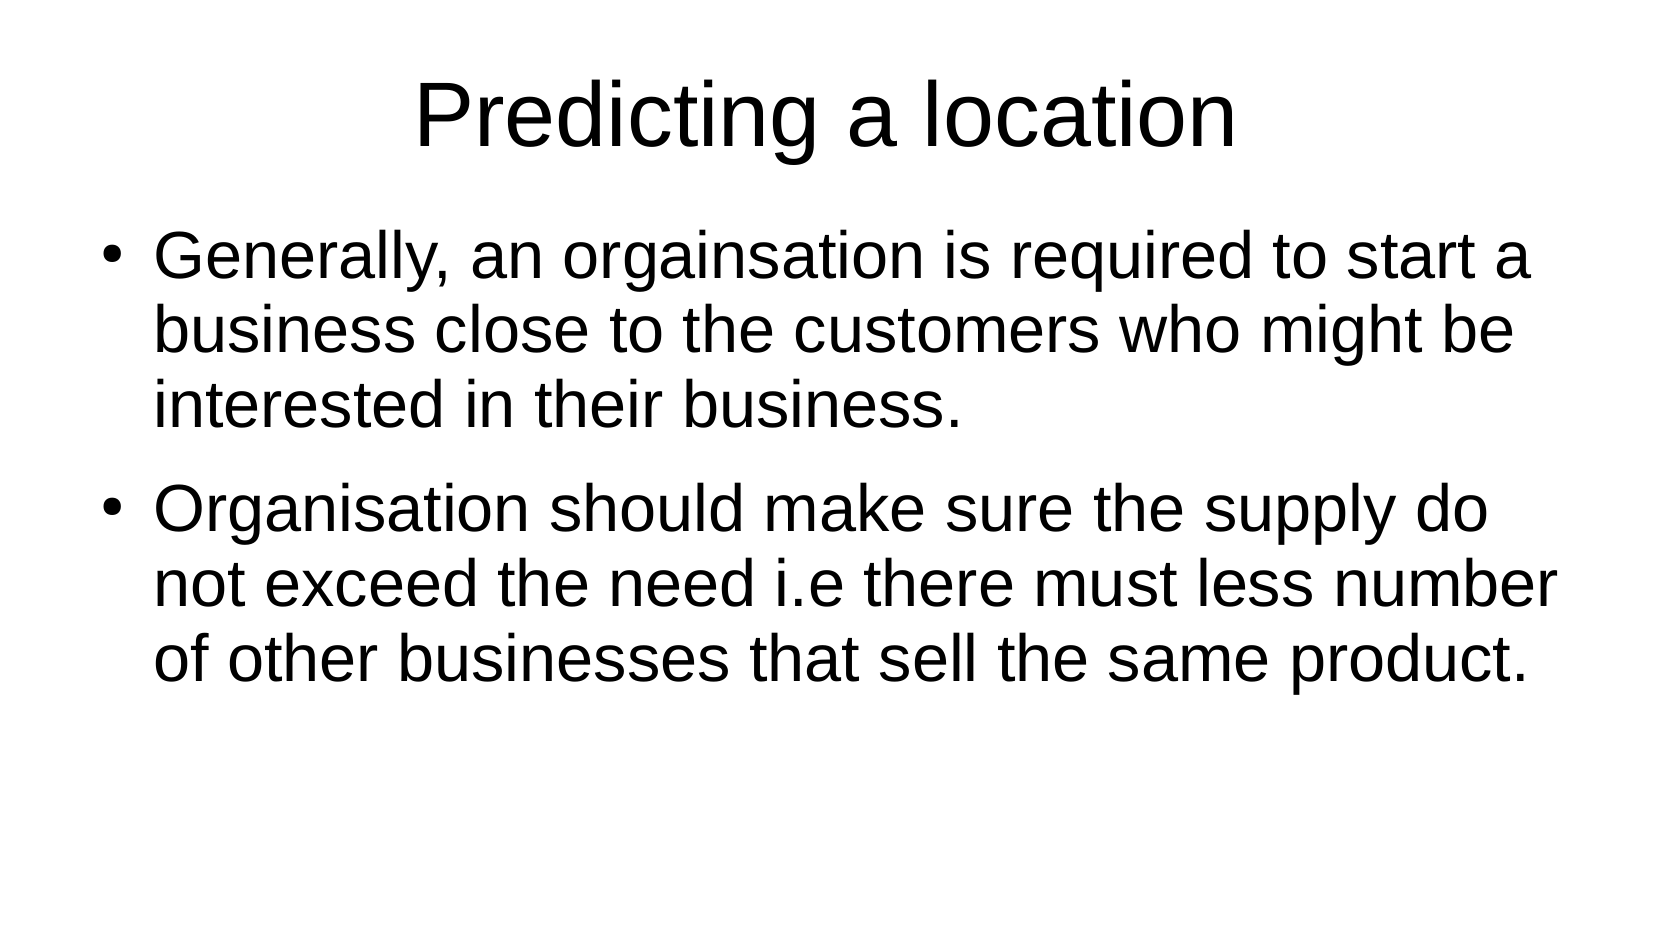

# Predicting a location
Generally, an orgainsation is required to start a business close to the customers who might be interested in their business.
Organisation should make sure the supply do not exceed the need i.e there must less number of other businesses that sell the same product.